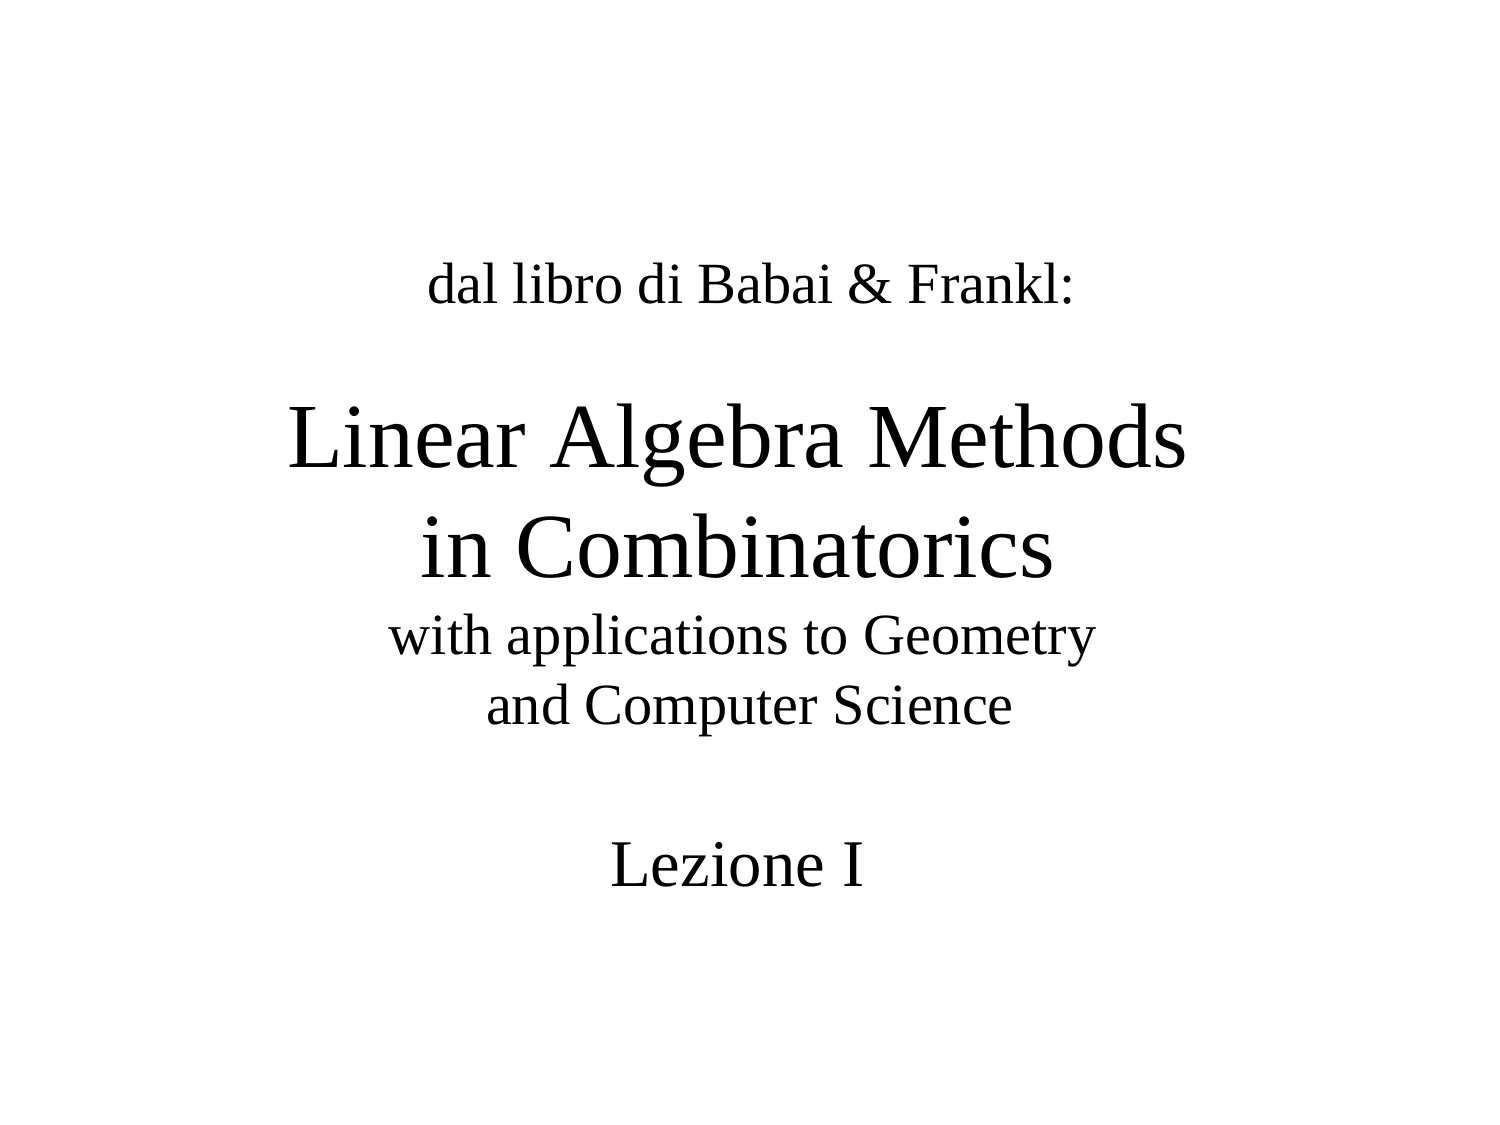

dal libro di Babai & Frankl:
# Linear Algebra Methods in Combinatorics with applications to Geometry and Computer Science
Lezione I